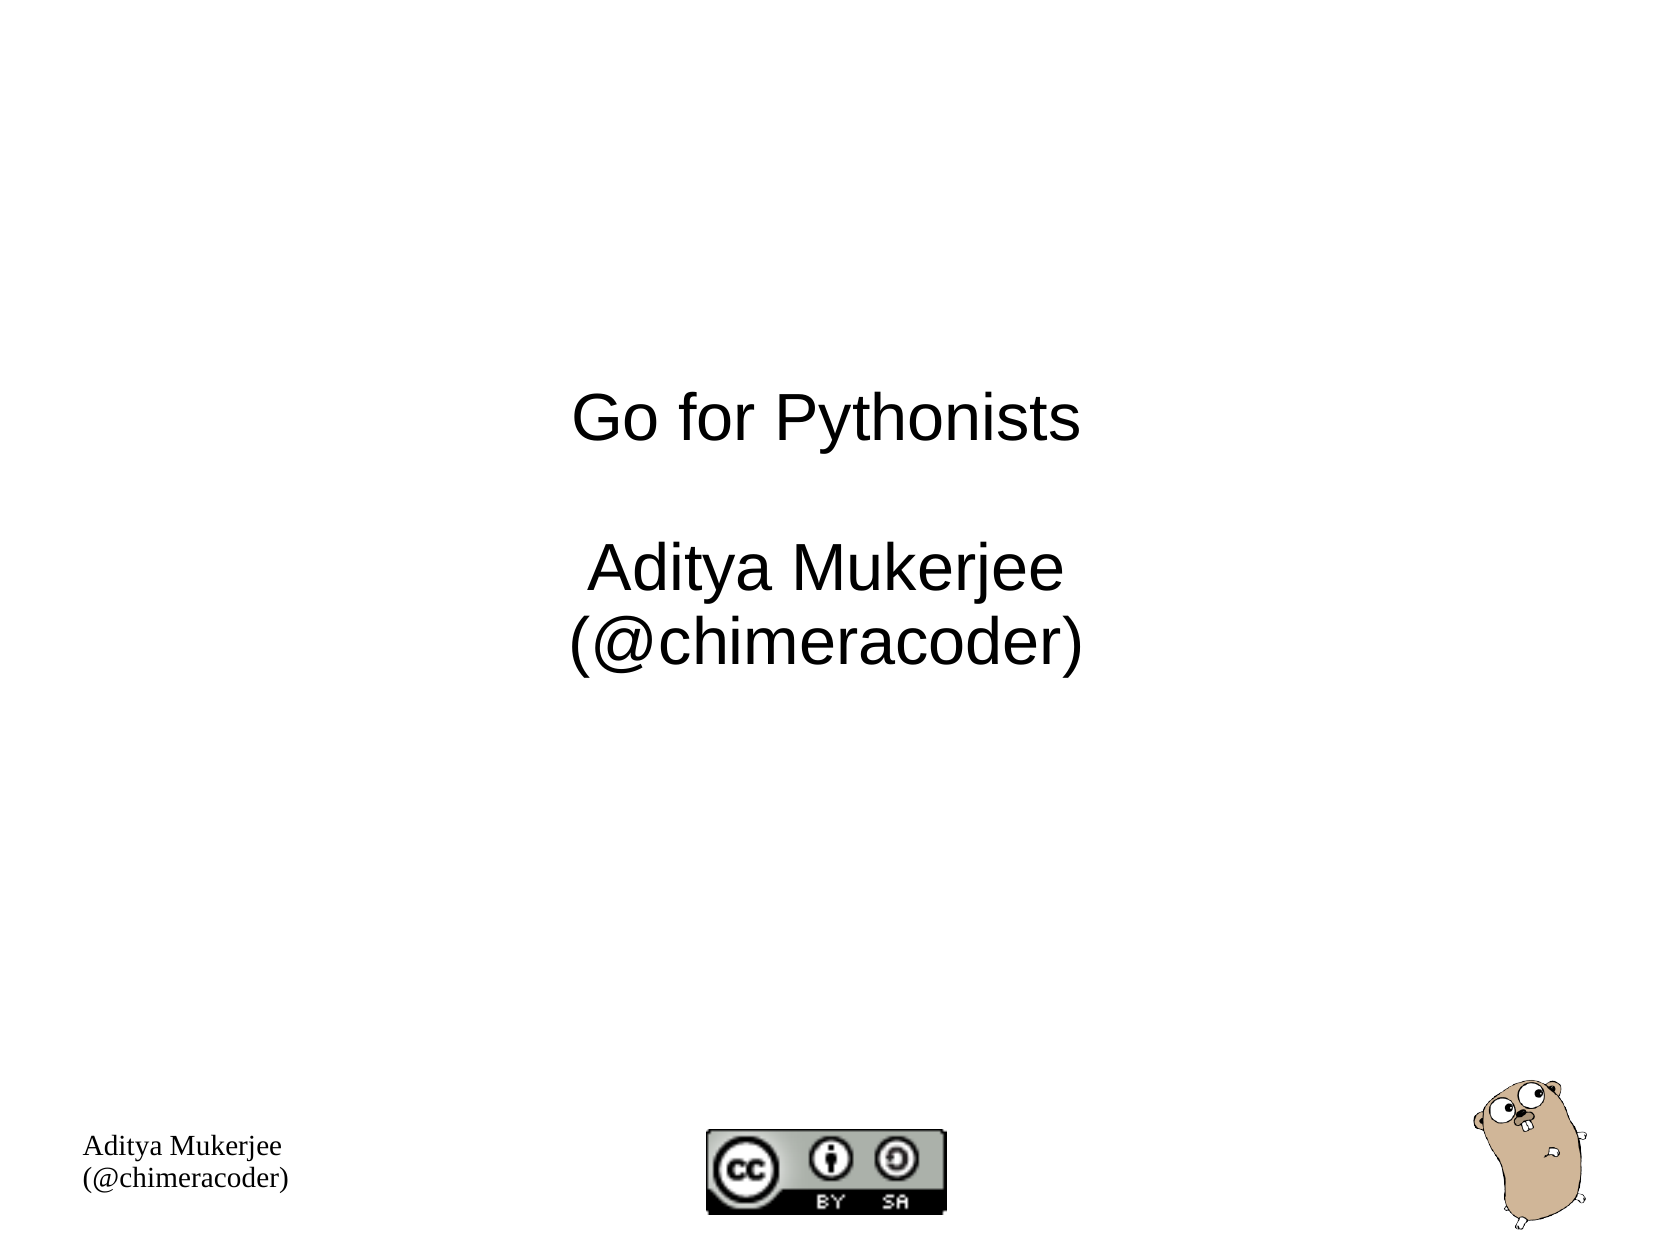

# Go for Pythonists
Aditya Mukerjee
(@chimeracoder)